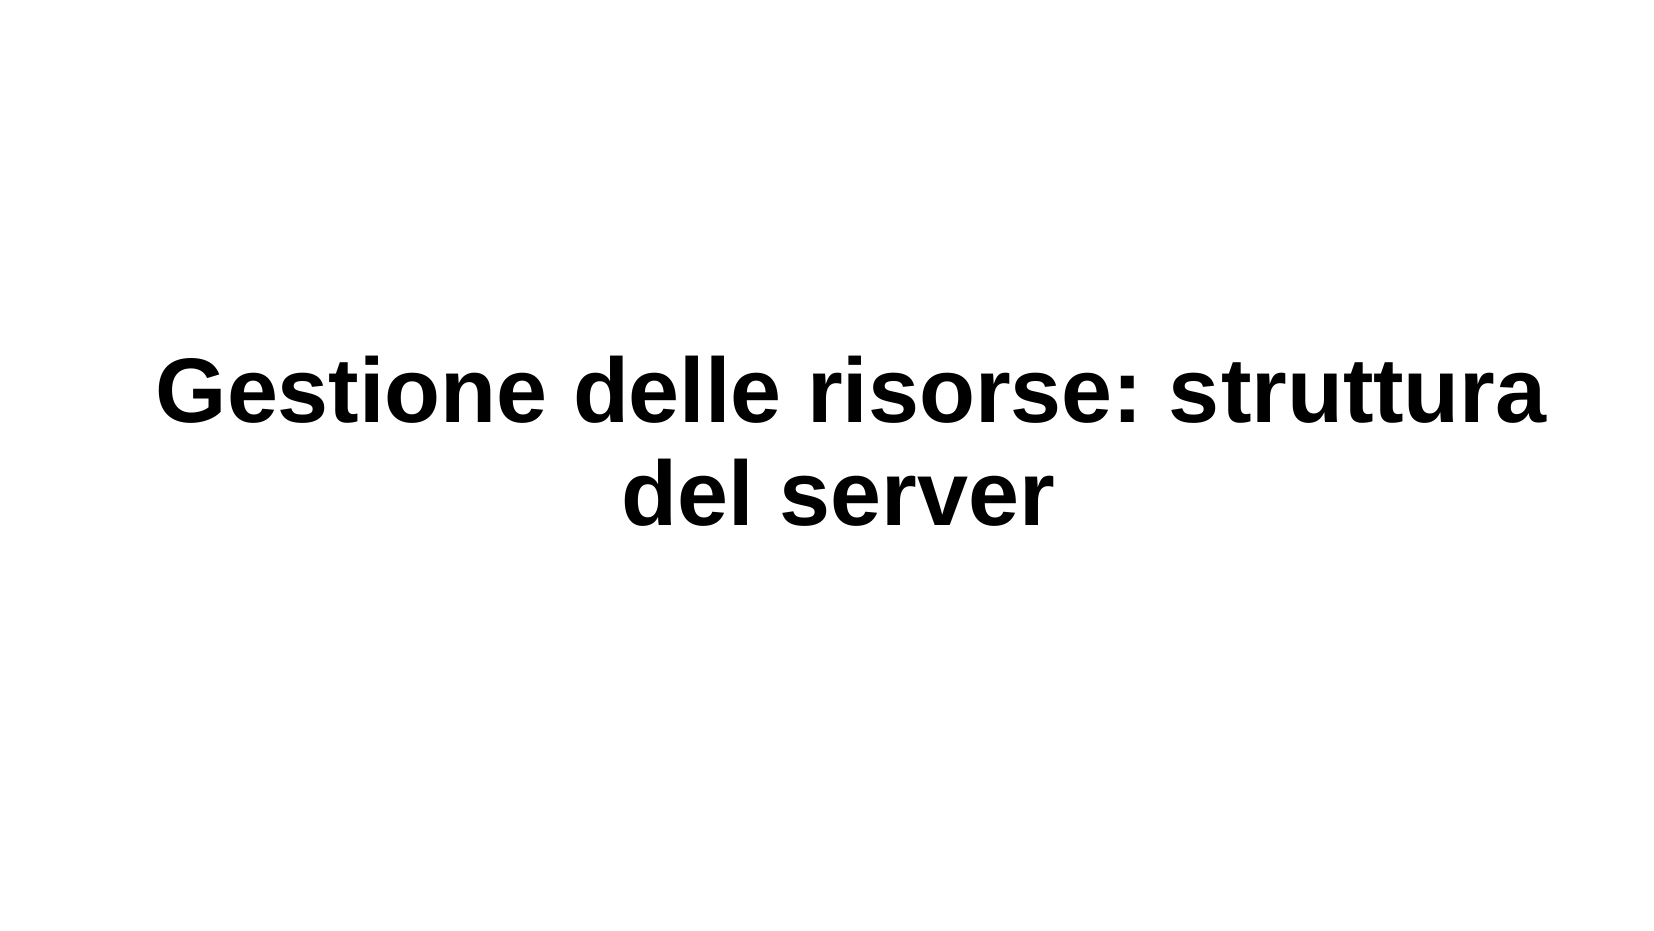

# Gestione delle risorse: struttura del server